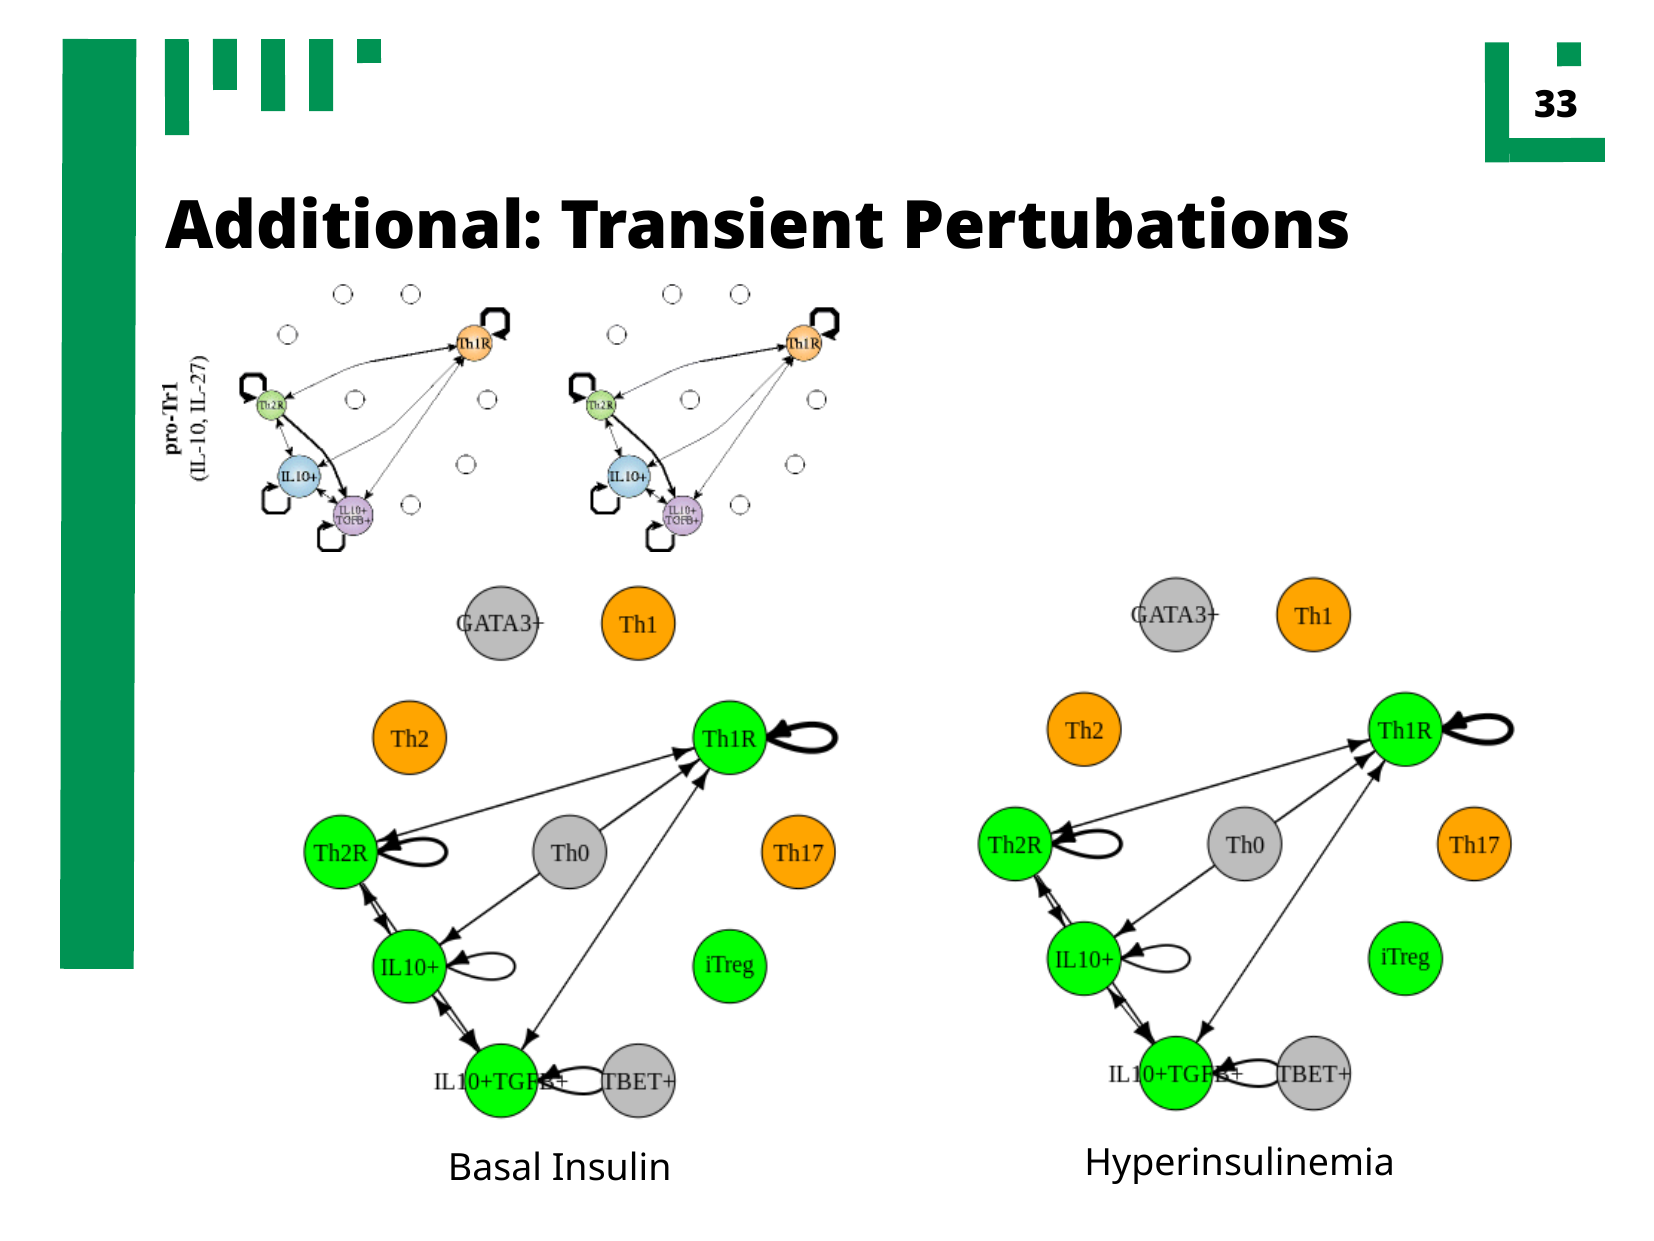

# Additional: Transient Pertubations
Hyperinsulinemia
Basal Insulin